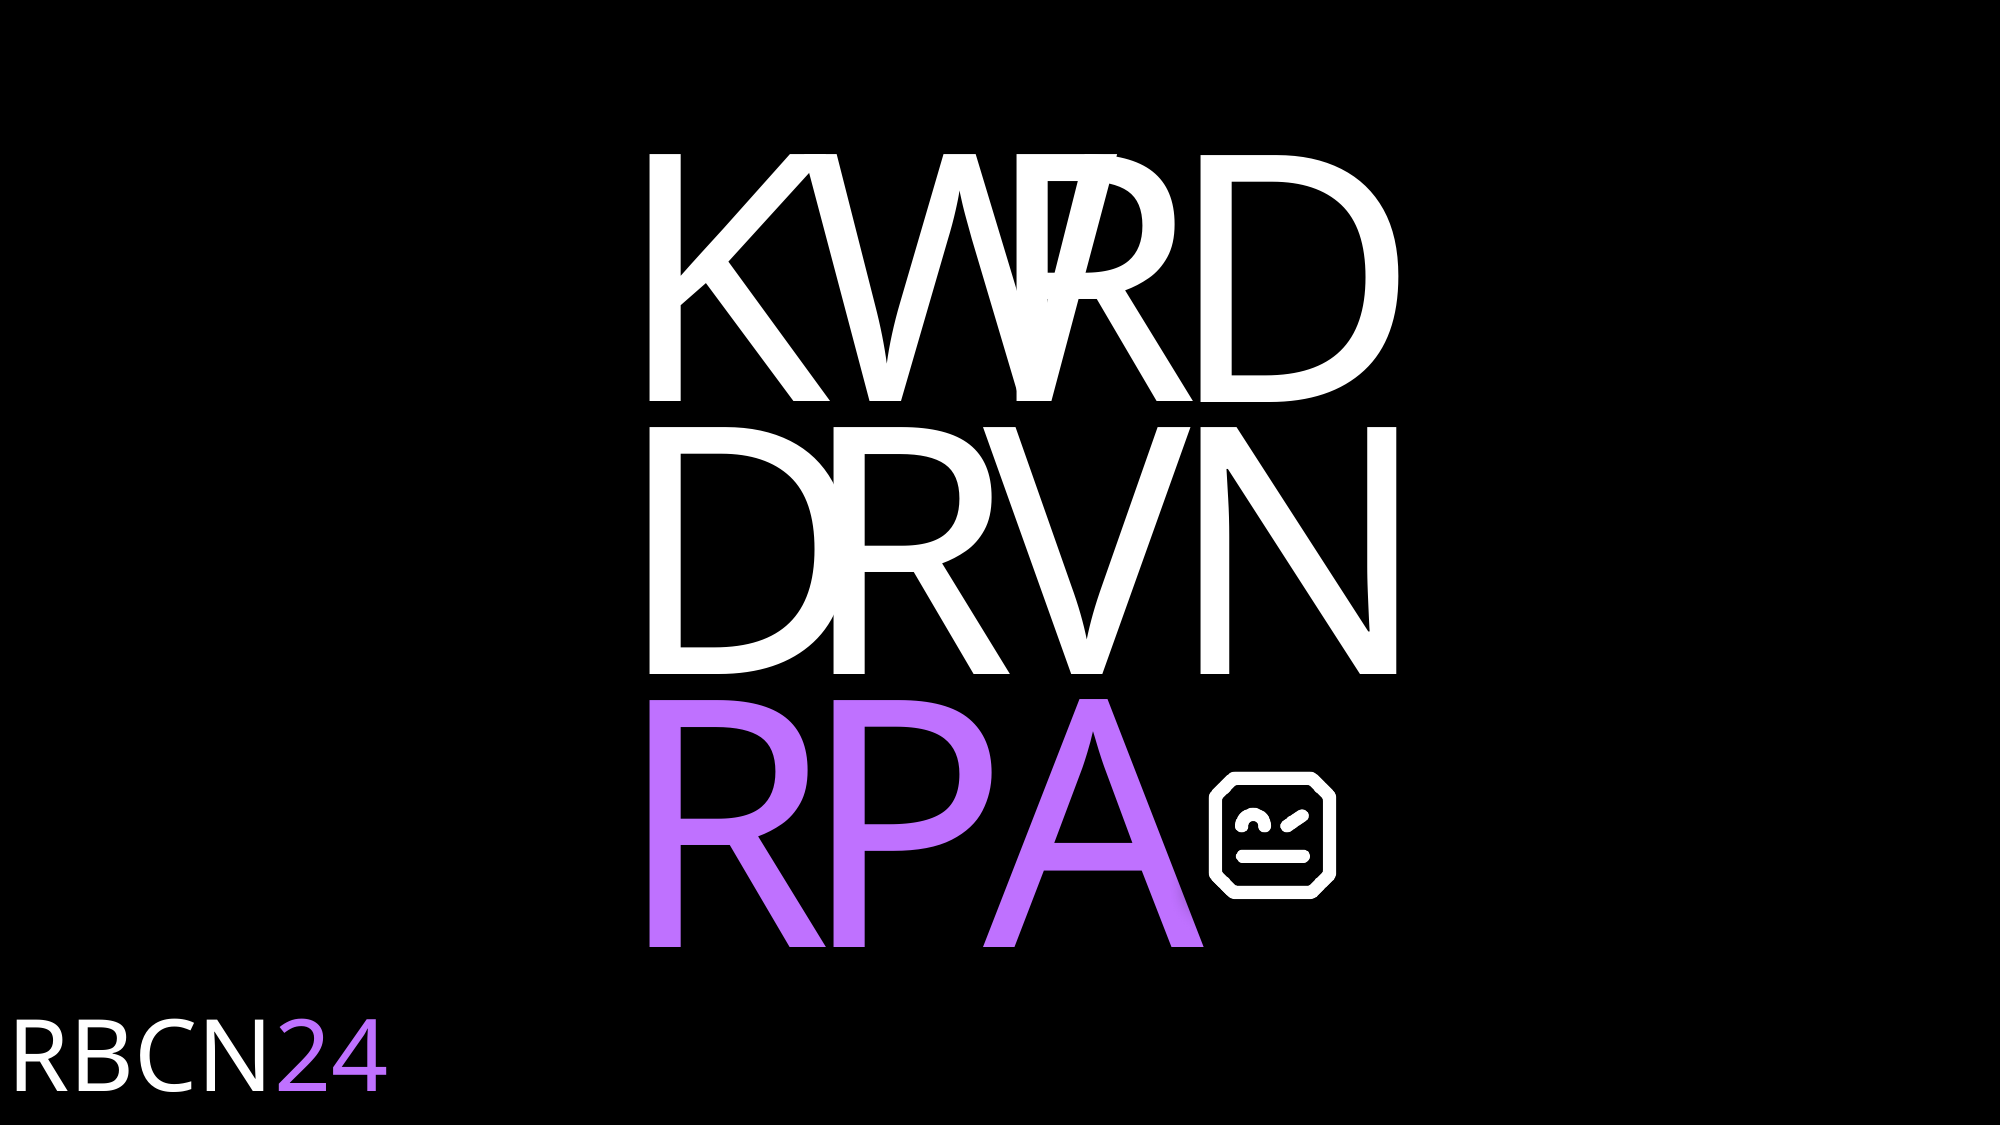

W
R
# K
D
R
V
D
N
P
A
R